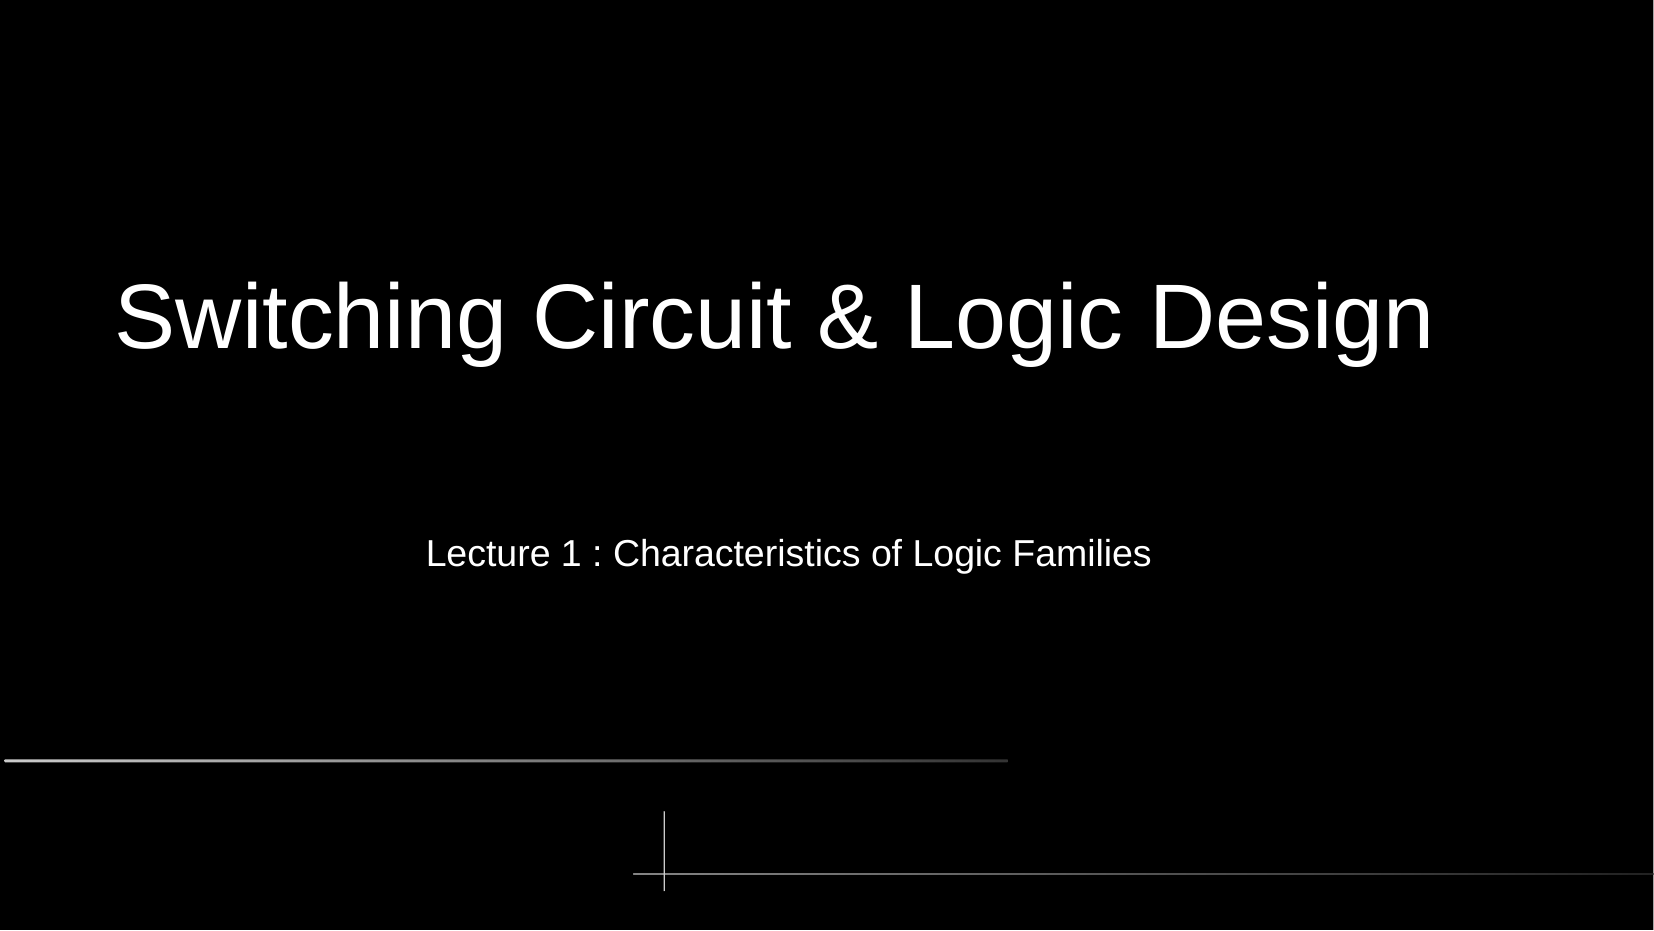

# Switching Circuit & Logic Design
Lecture 1 : Characteristics of Logic Families